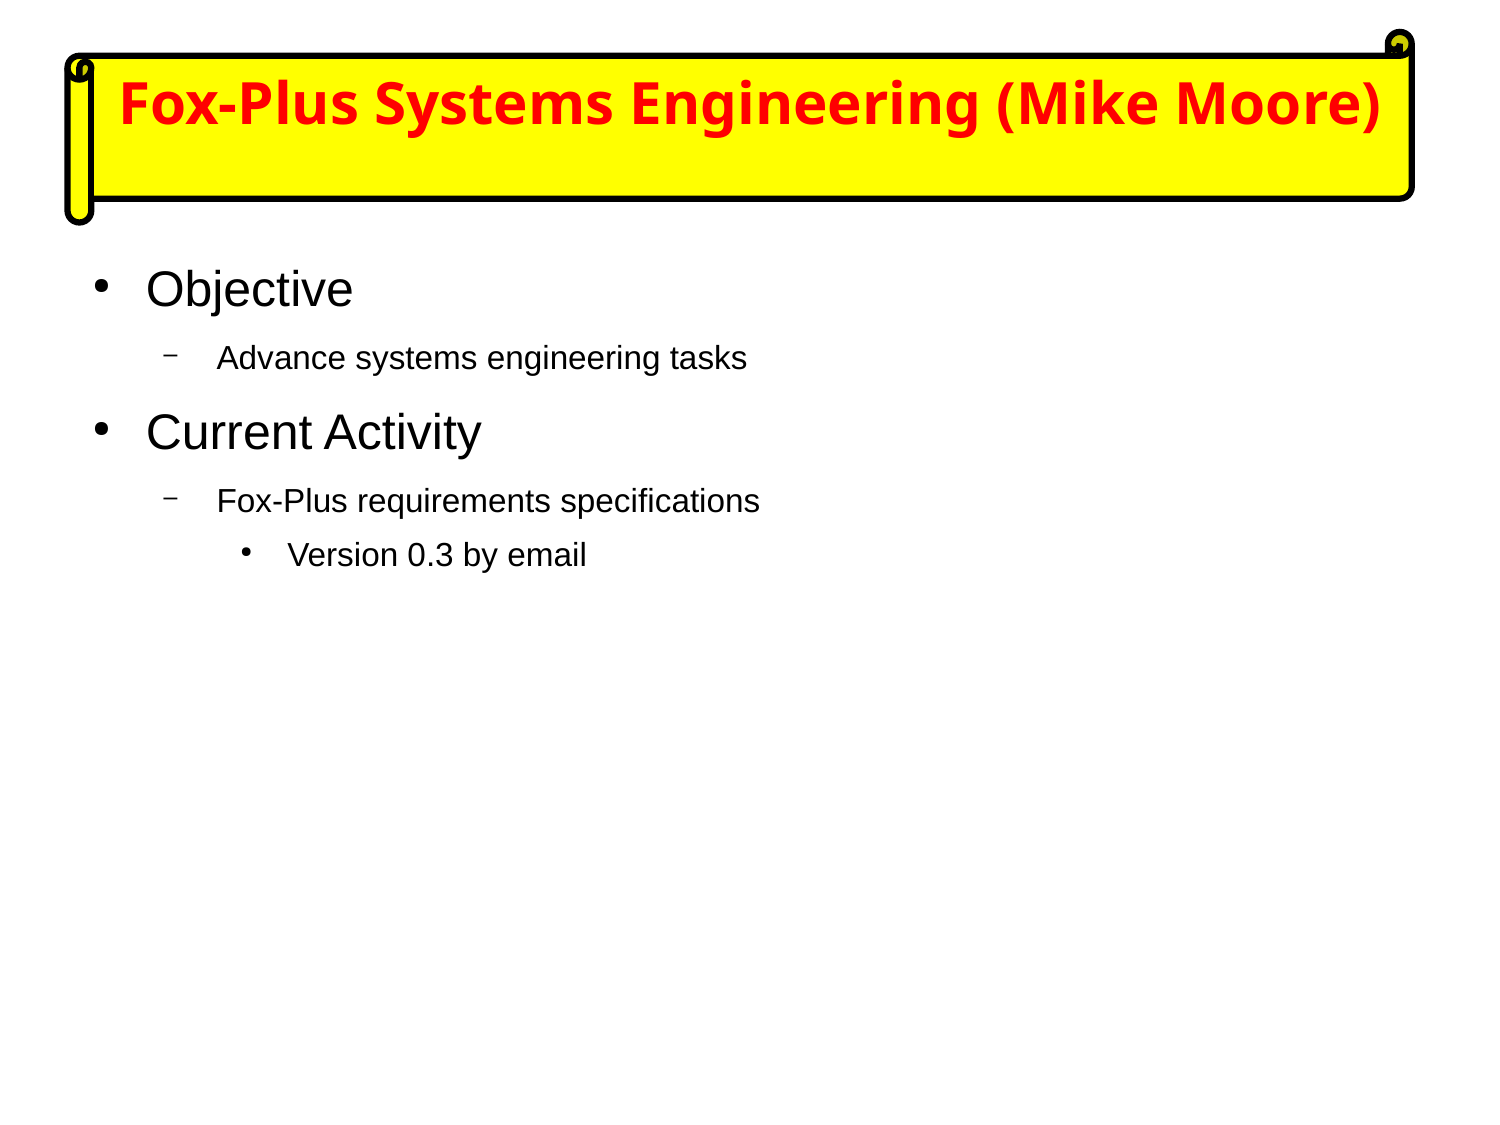

Fox-Plus Systems Engineering (Mike Moore)
# Objective
Advance systems engineering tasks
Current Activity
Fox-Plus requirements specifications
Version 0.3 by email